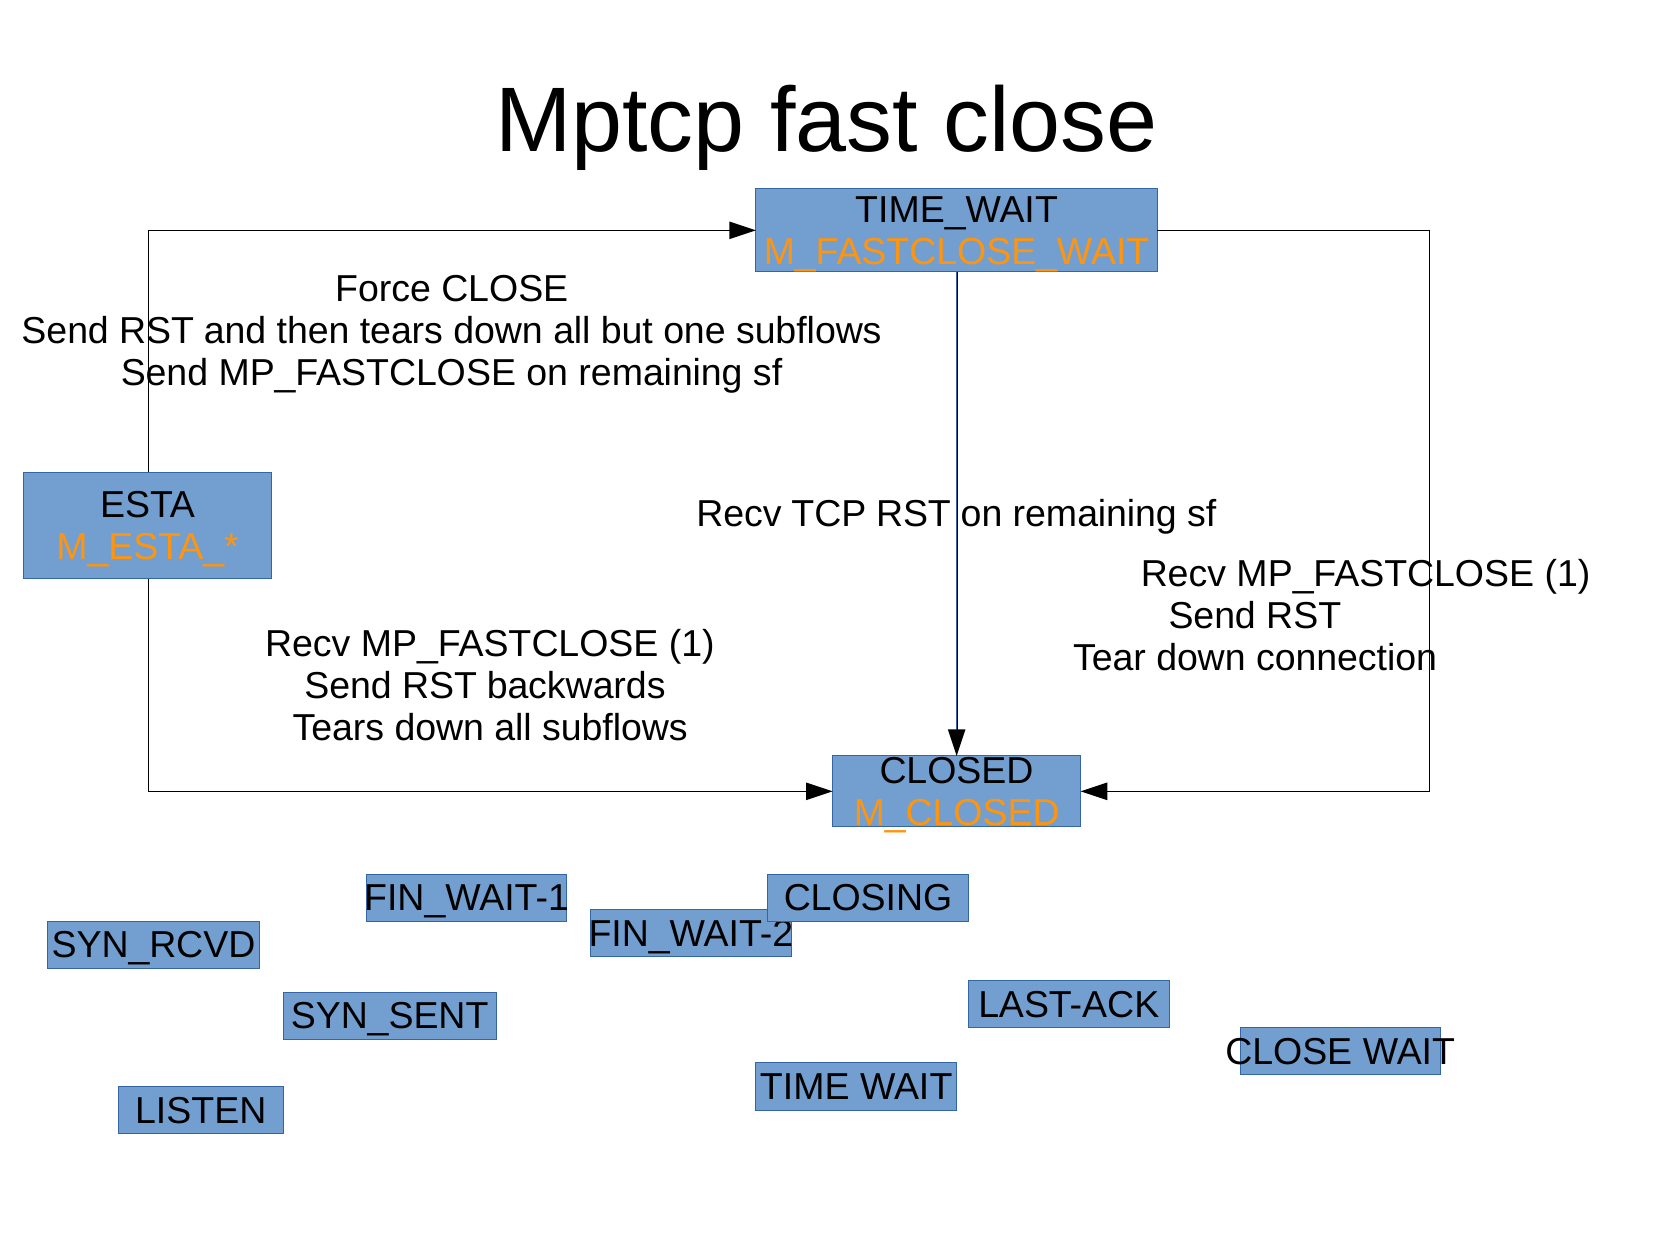

# Mptcp fast close
TIME_WAIT
M_FASTCLOSE_WAIT
ESTA
M_ESTA_*
CLOSED
M_CLOSED
FIN_WAIT-1
CLOSING
FIN_WAIT-2
SYN_RCVD
LAST-ACK
SYN_SENT
CLOSE WAIT
TIME WAIT
LISTEN